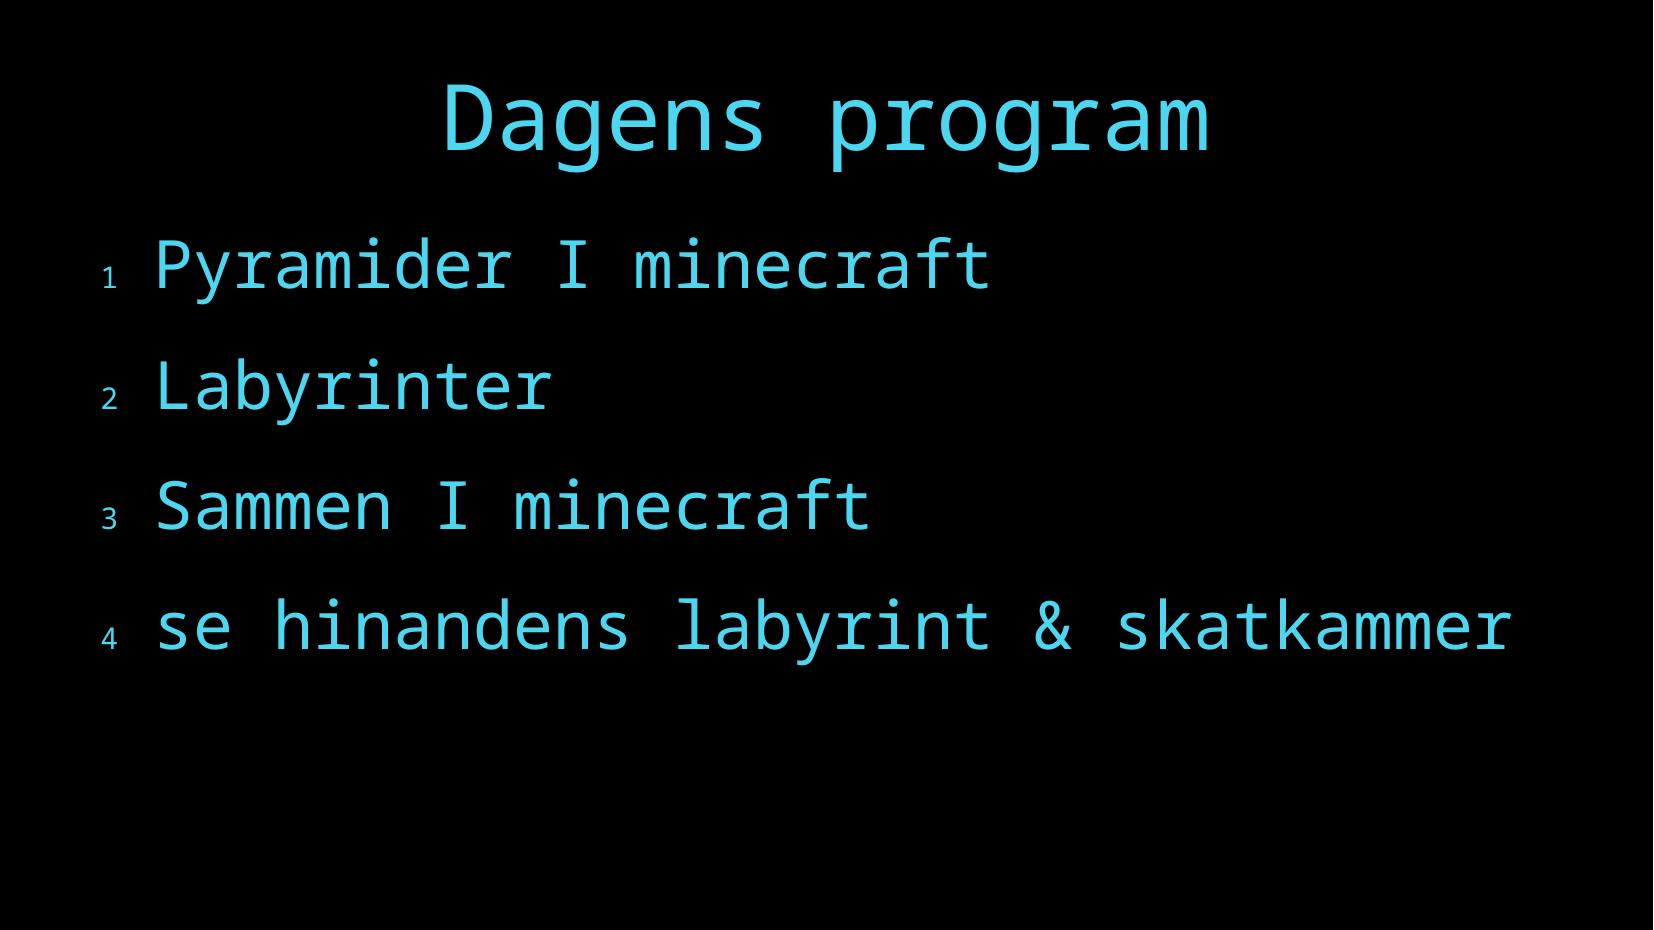

# Dagens program
Pyramider I minecraft
Labyrinter
Sammen I minecraft
se hinandens labyrint & skatkammer